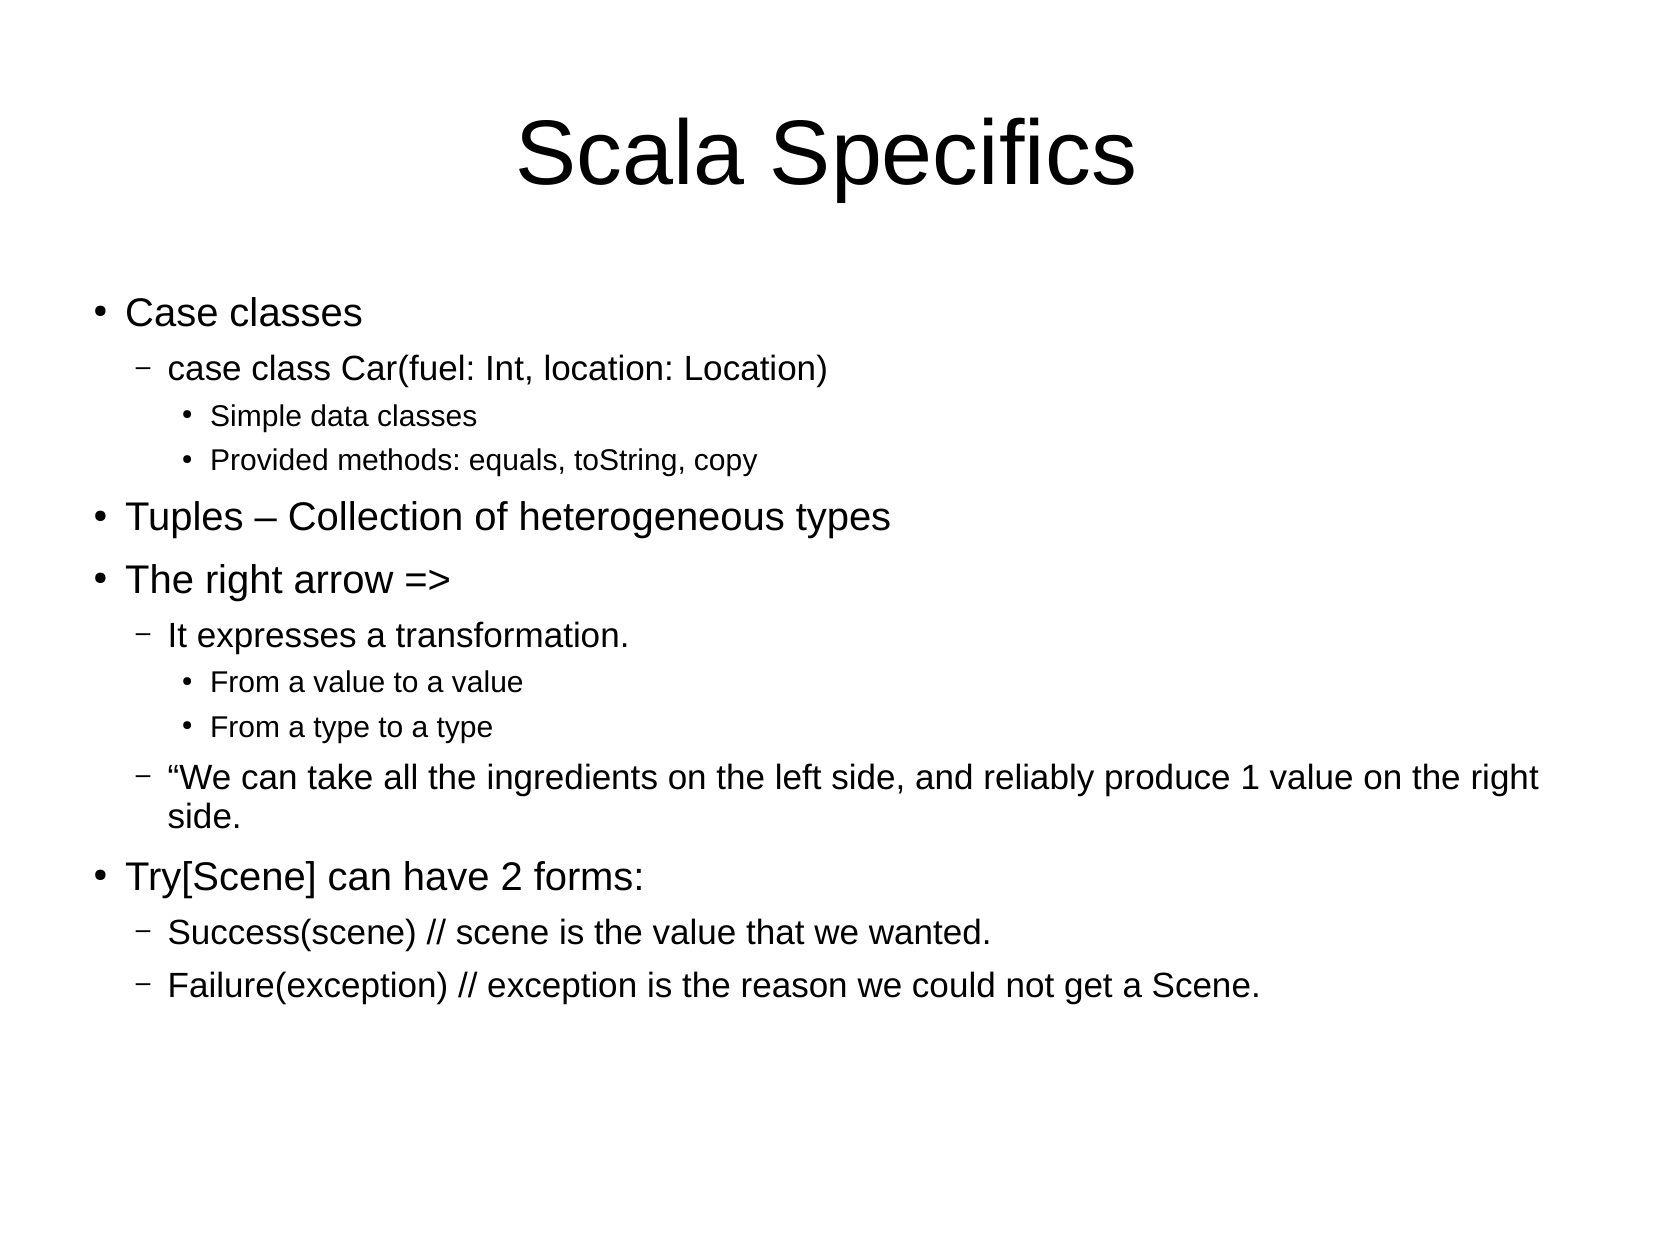

# Scala Specifics
Case classes
case class Car(fuel: Int, location: Location)
Simple data classes
Provided methods: equals, toString, copy
Tuples – Collection of heterogeneous types
The right arrow =>
It expresses a transformation.
From a value to a value
From a type to a type
“We can take all the ingredients on the left side, and reliably produce 1 value on the right side.
Try[Scene] can have 2 forms:
Success(scene) // scene is the value that we wanted.
Failure(exception) // exception is the reason we could not get a Scene.